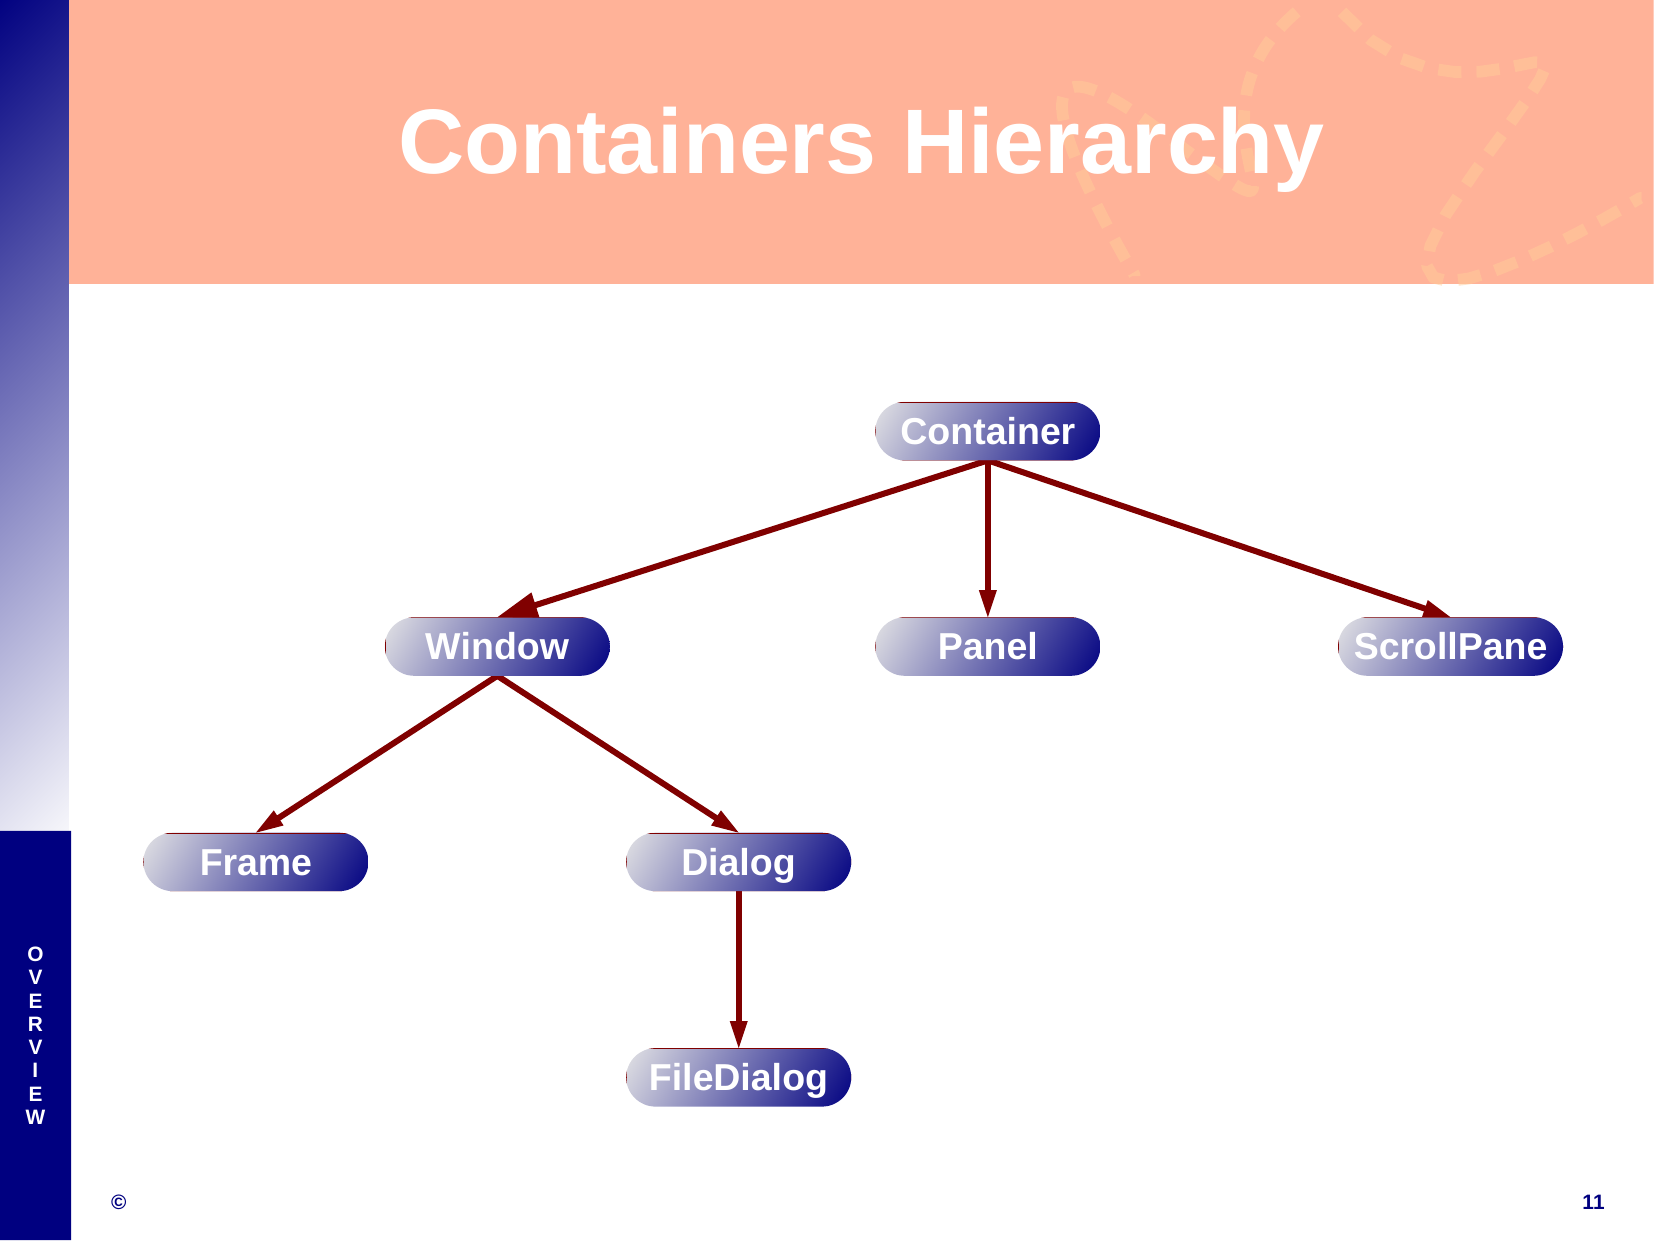

# Containers Hierarchy
Container
Window
Panel
ScrollPane
O
V
E
R
V
I
E
W
Frame
Dialog
FileDialog